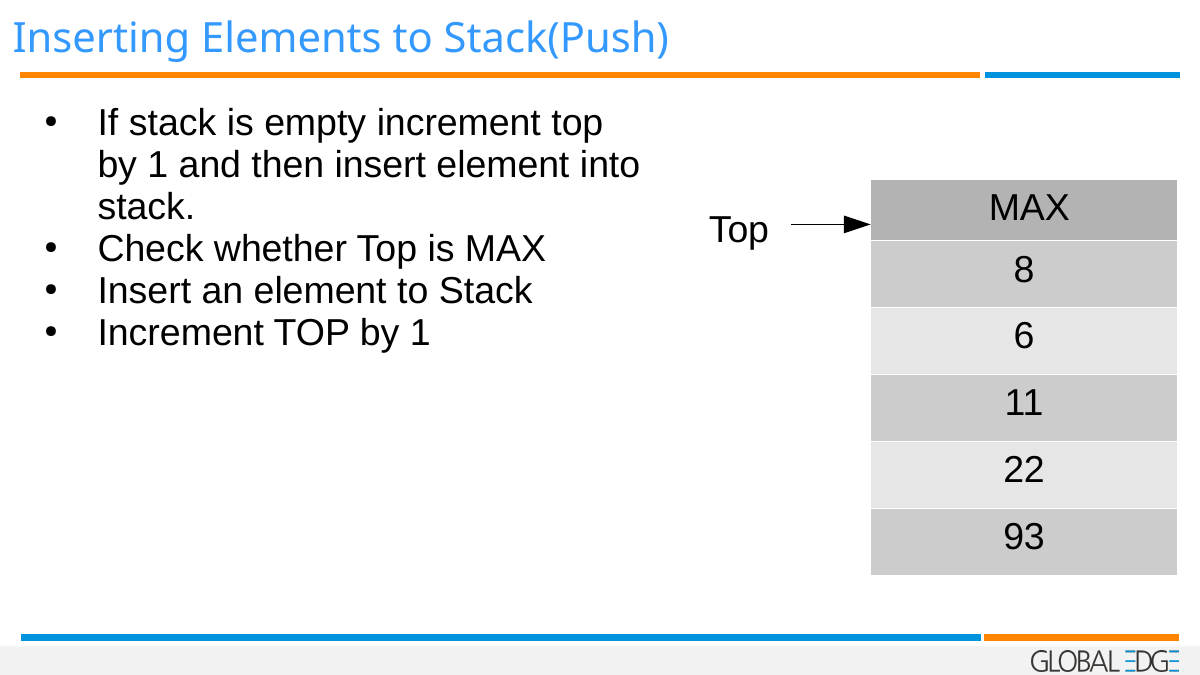

# Inserting Elements to Stack(Push)
If stack is empty increment top by 1 and then insert element into stack.
Check whether Top is MAX
Insert an element to Stack
Increment TOP by 1
| MAX |
| --- |
| 8 |
| 6 |
| 11 |
| 22 |
| 93 |
Top